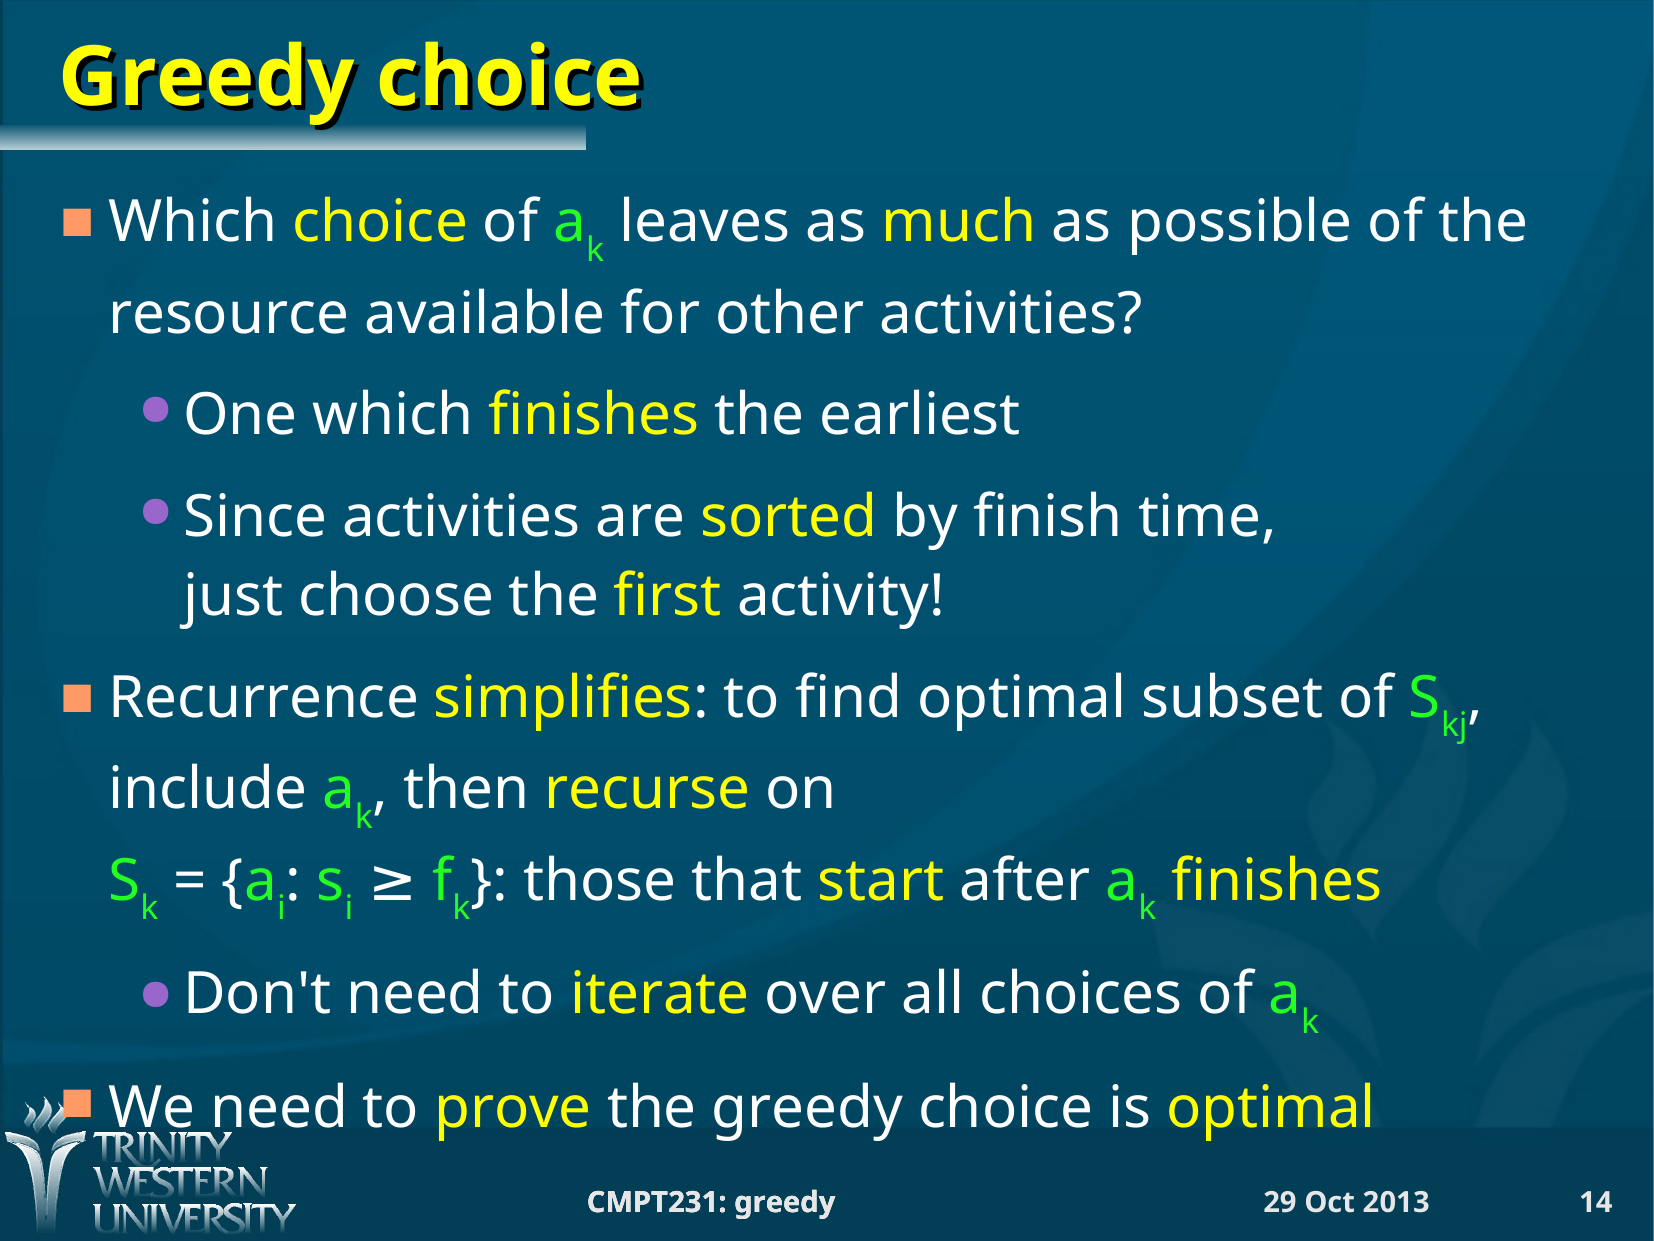

# Greedy choice
Which choice of ak leaves as much as possible of the resource available for other activities?
One which finishes the earliest
Since activities are sorted by finish time,
just choose the first activity!
Recurrence simplifies: to find optimal subset of Skj,
include ak, then recurse on
Sk = {ai: si ≥ fk}: those that start after ak finishes
Don't need to iterate over all choices of ak
We need to prove the greedy choice is optimal
CMPT231: greedy
29 Oct 2013
14